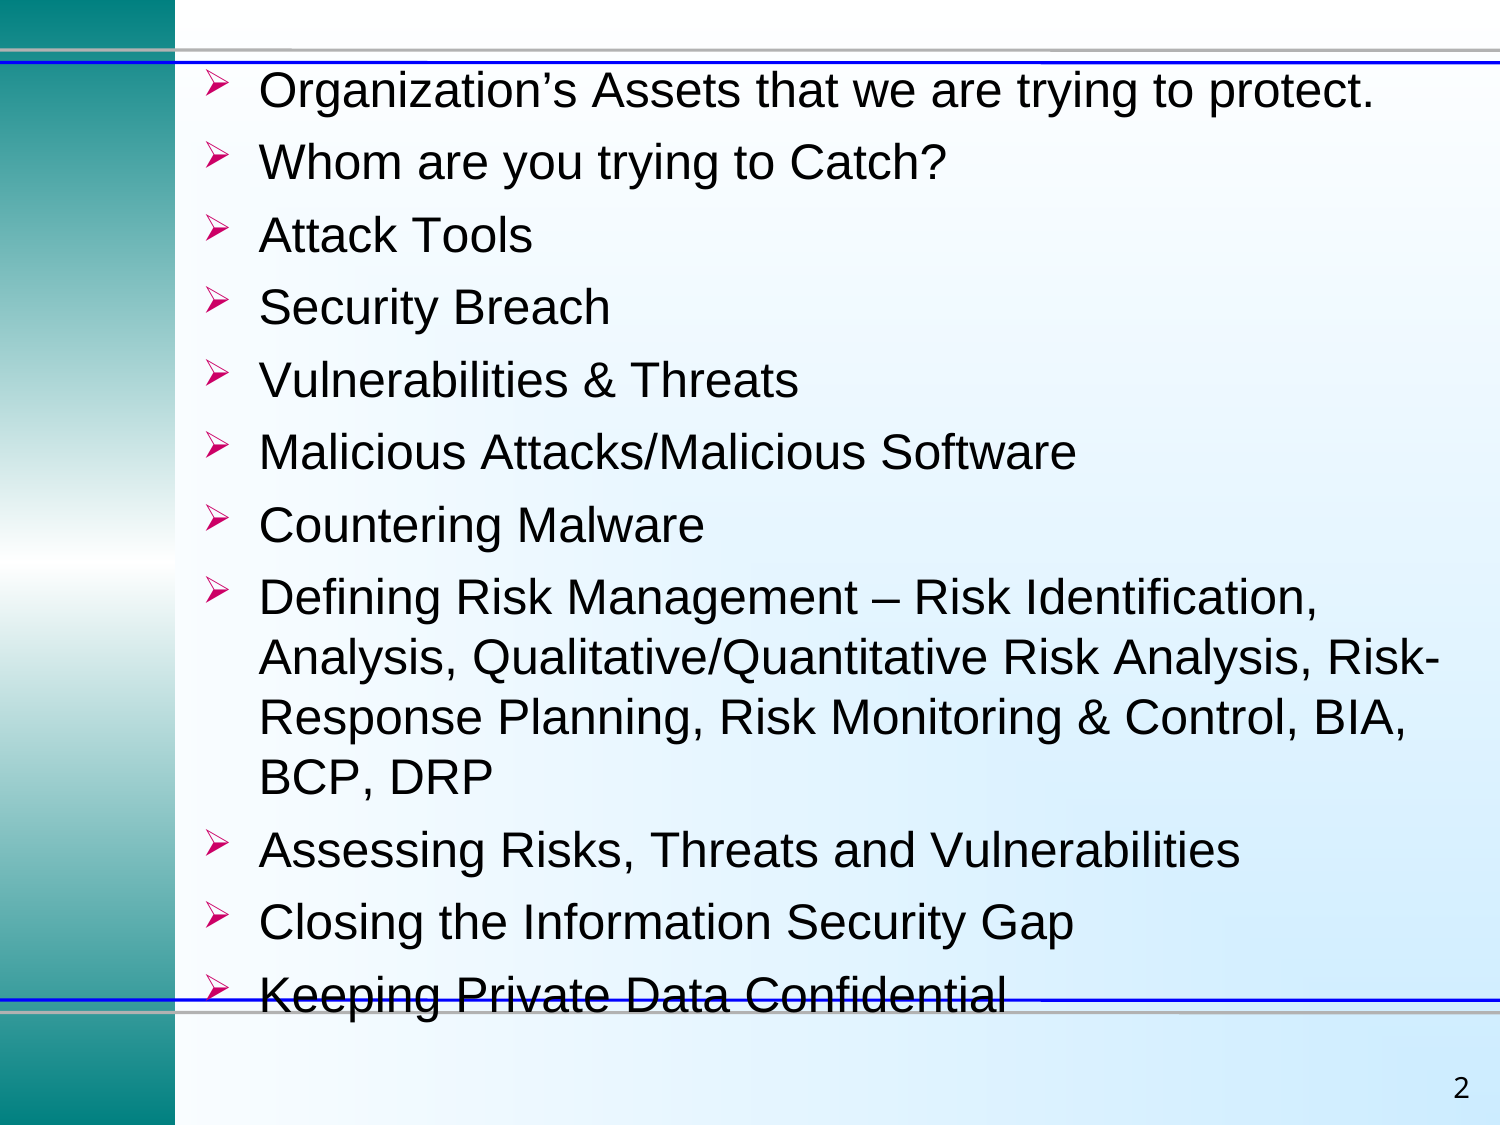

Organization’s Assets that we are trying to protect.
Whom are you trying to Catch?
Attack Tools
Security Breach
Vulnerabilities & Threats
Malicious Attacks/Malicious Software
Countering Malware
Defining Risk Management – Risk Identification, Analysis, Qualitative/Quantitative Risk Analysis, Risk-Response Planning, Risk Monitoring & Control, BIA, BCP, DRP
Assessing Risks, Threats and Vulnerabilities
Closing the Information Security Gap
Keeping Private Data Confidential